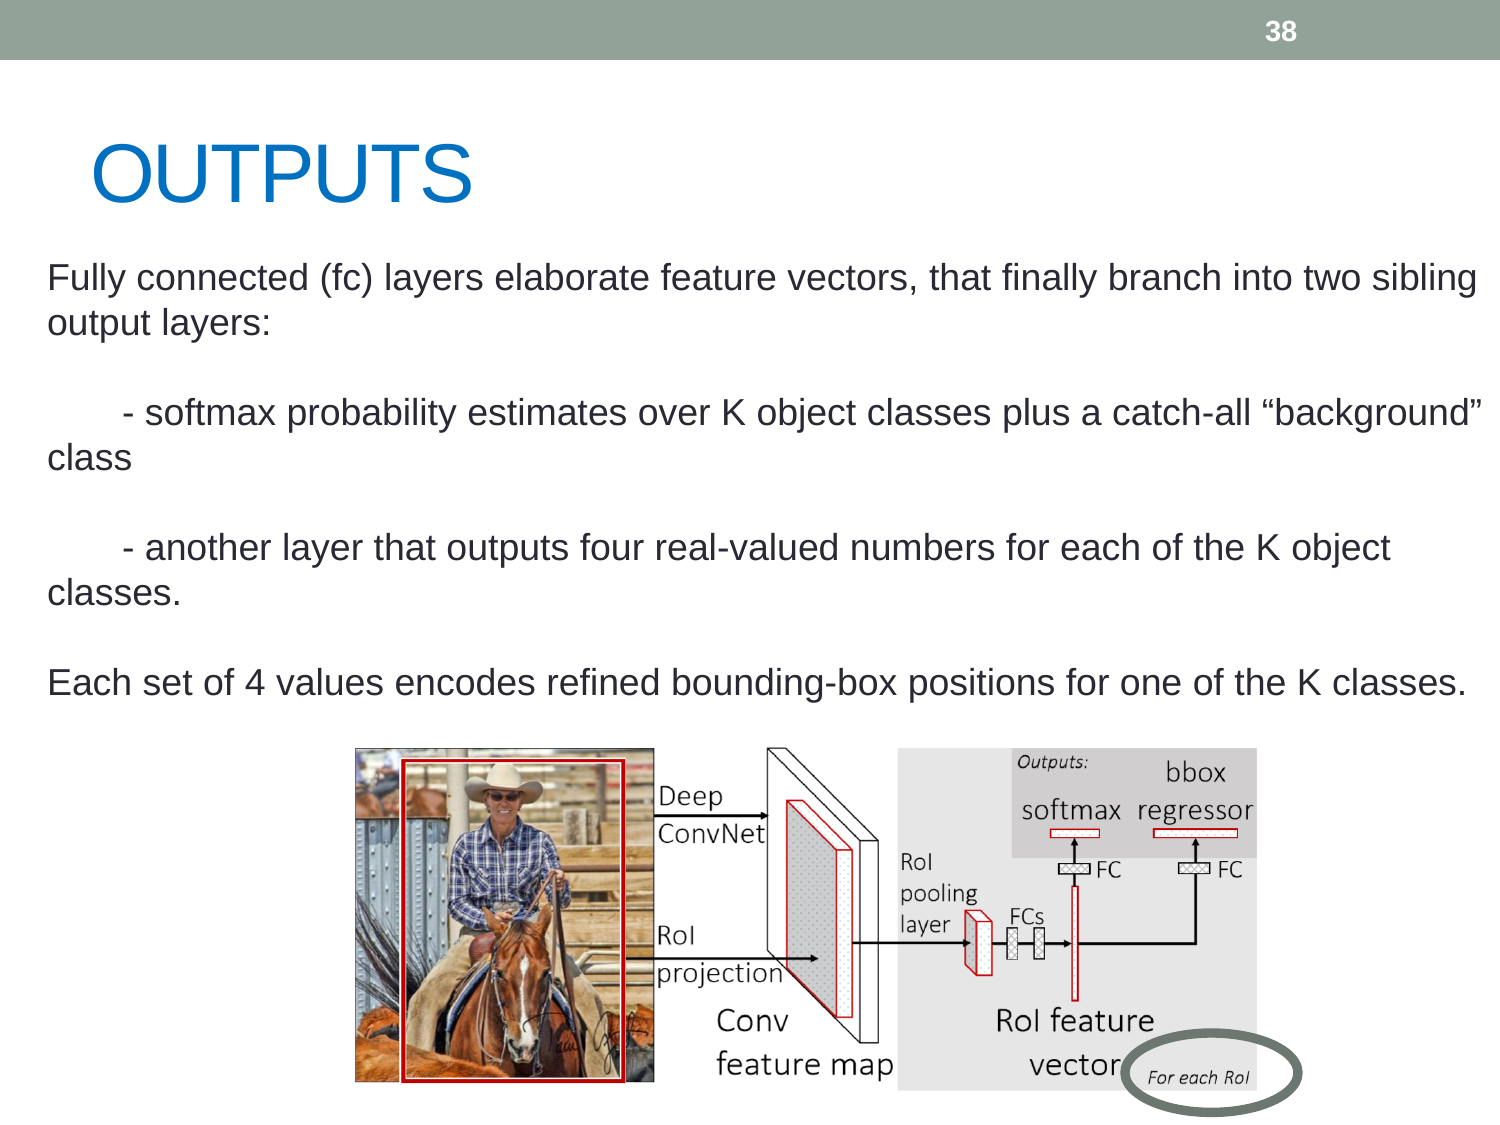

# OUTPUTS
Fully connected (fc) layers elaborate feature vectors, that ﬁnally branch into two sibling output layers:
	- softmax probability estimates over K object classes plus a catch-all “background” class
	- another layer that outputs four real-valued numbers for each of the K object classes.
Each set of 4 values encodes reﬁned bounding-box positions for one of the K classes.